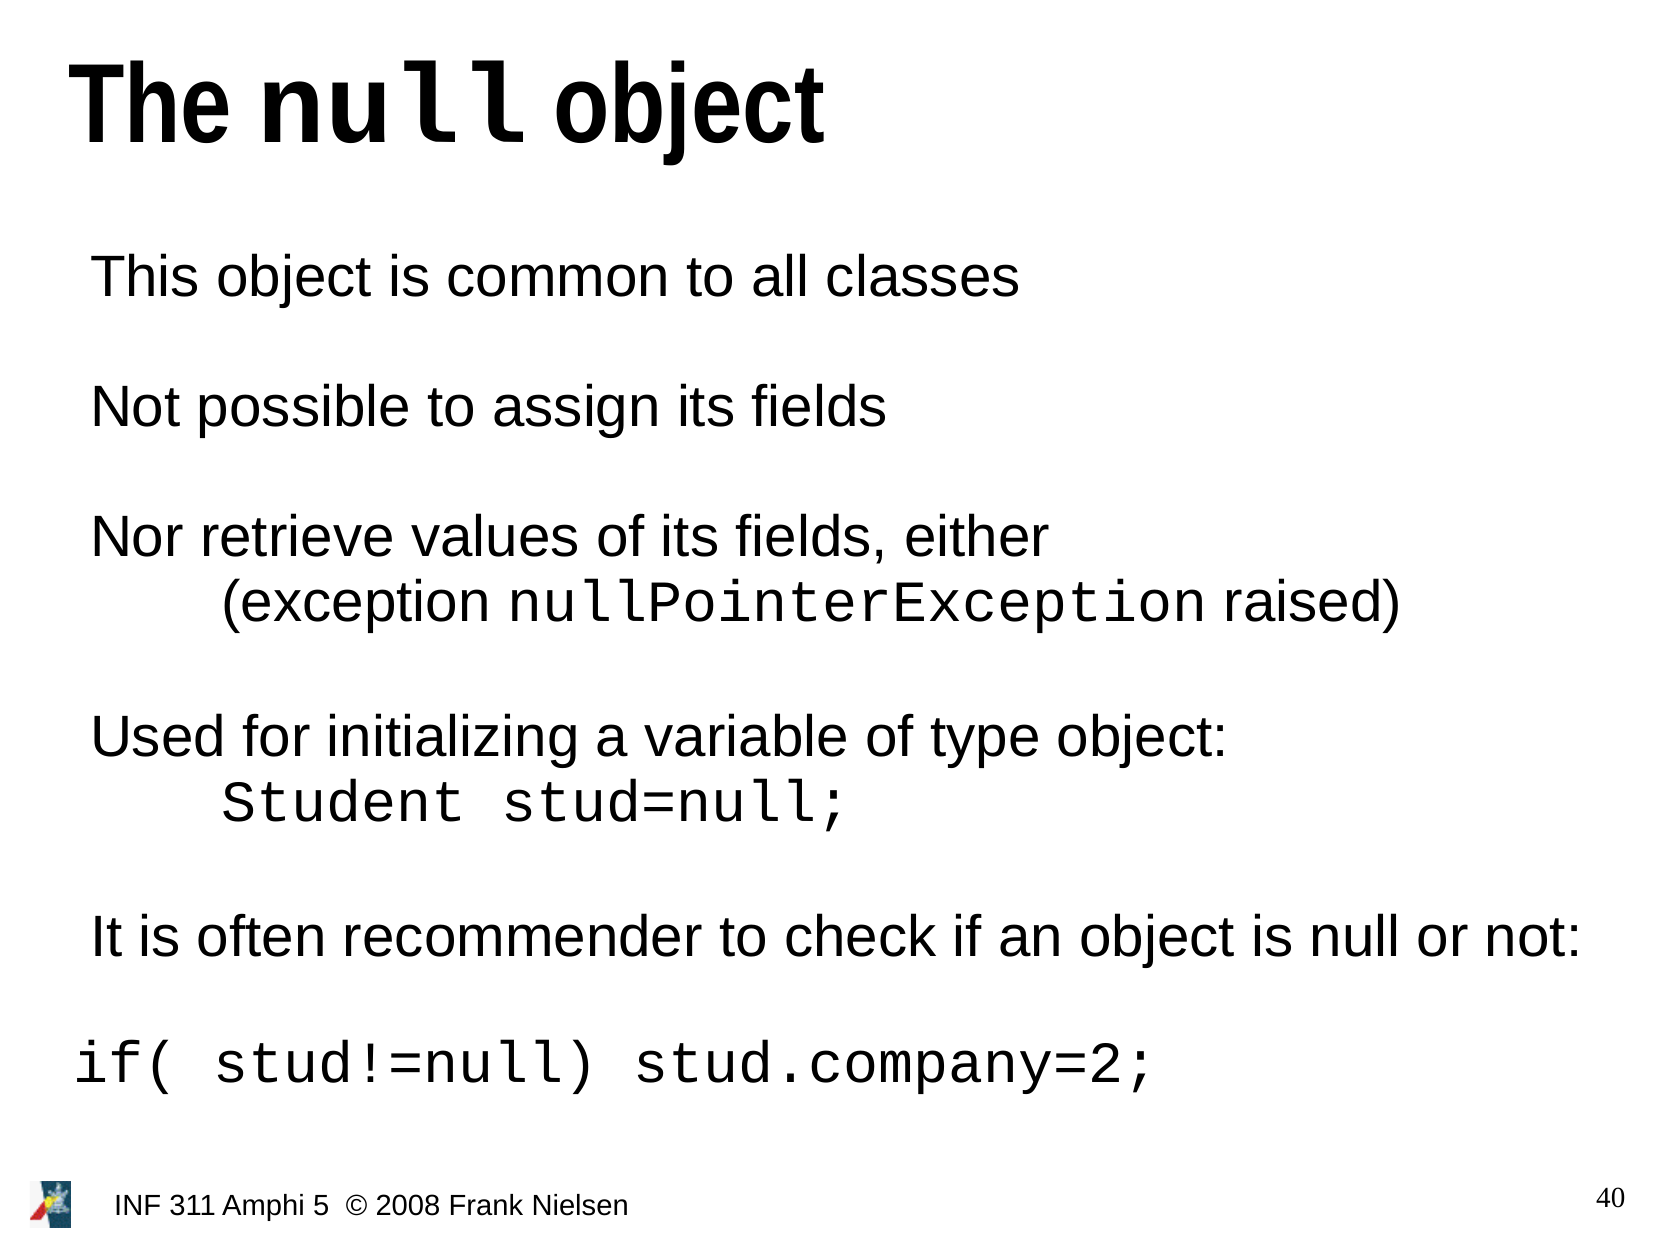

The null object
 This object is common to all classes
 Not possible to assign its fields
 Nor retrieve values of its fields, either
		(exception nullPointerException raised)
 Used for initializing a variable of type object:
		Student stud=null;
 It is often recommender to check if an object is null or not:
if( stud!=null) stud.company=2;